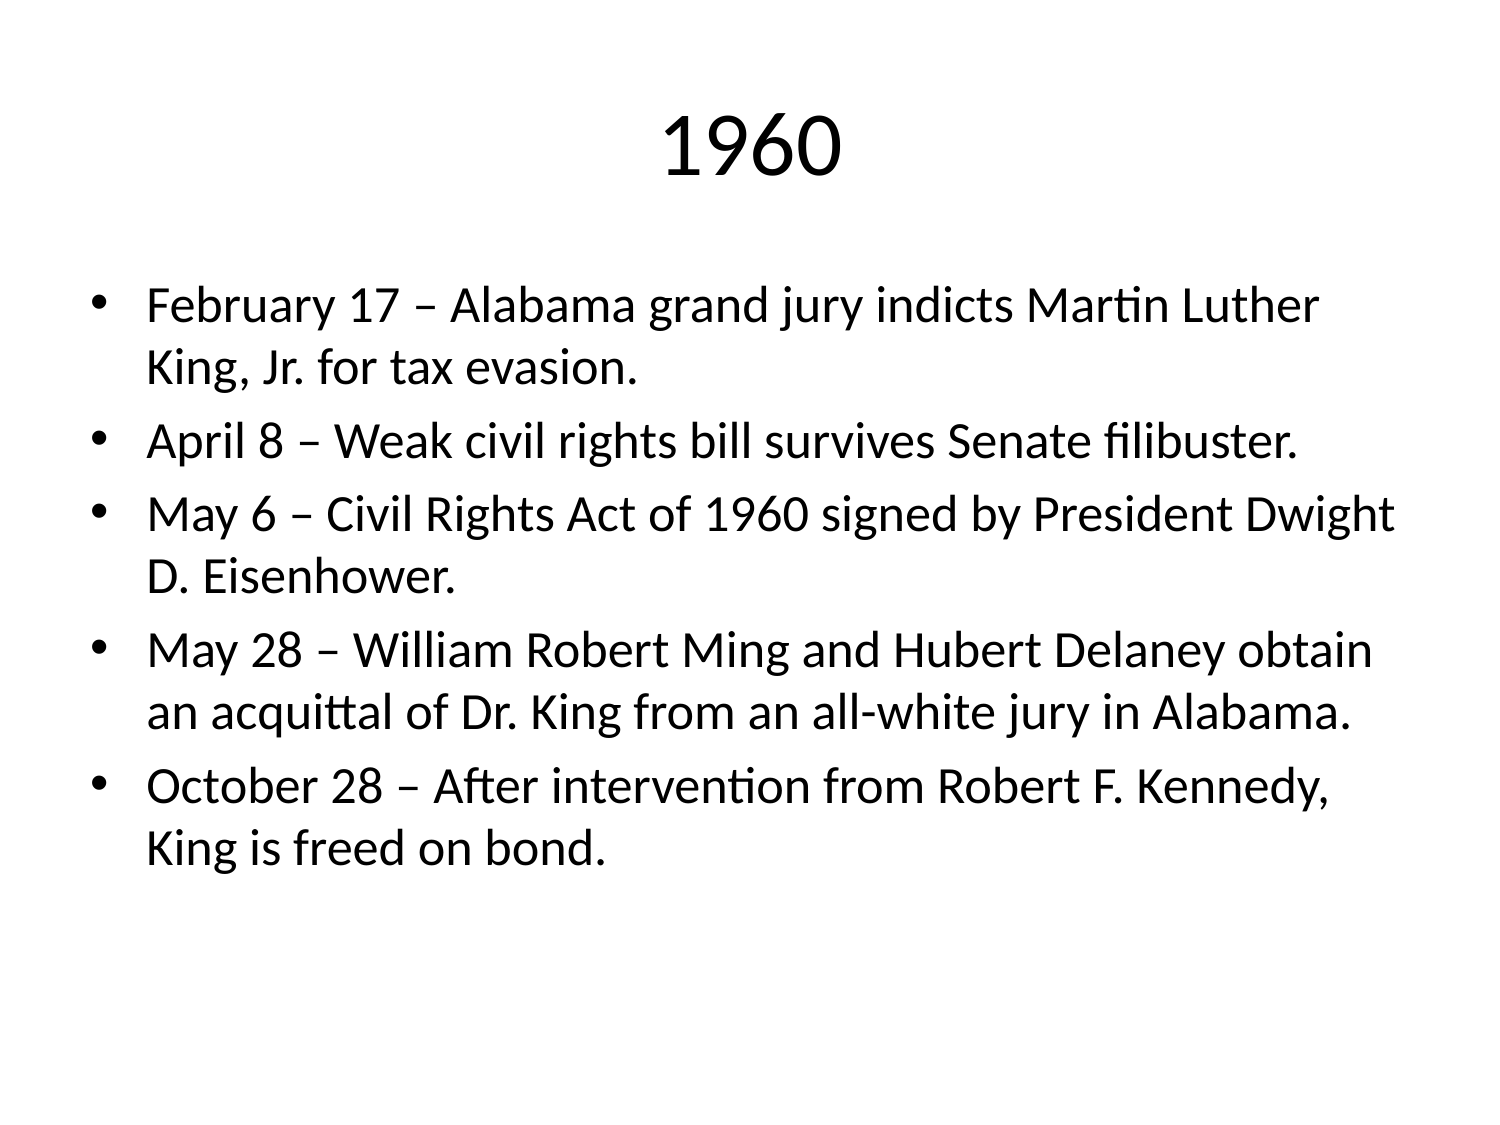

# 1960
February 17 – Alabama grand jury indicts Martin Luther King, Jr. for tax evasion.
April 8 – Weak civil rights bill survives Senate filibuster.
May 6 – Civil Rights Act of 1960 signed by President Dwight D. Eisenhower.
May 28 – William Robert Ming and Hubert Delaney obtain an acquittal of Dr. King from an all-white jury in Alabama.
October 28 – After intervention from Robert F. Kennedy, King is freed on bond.